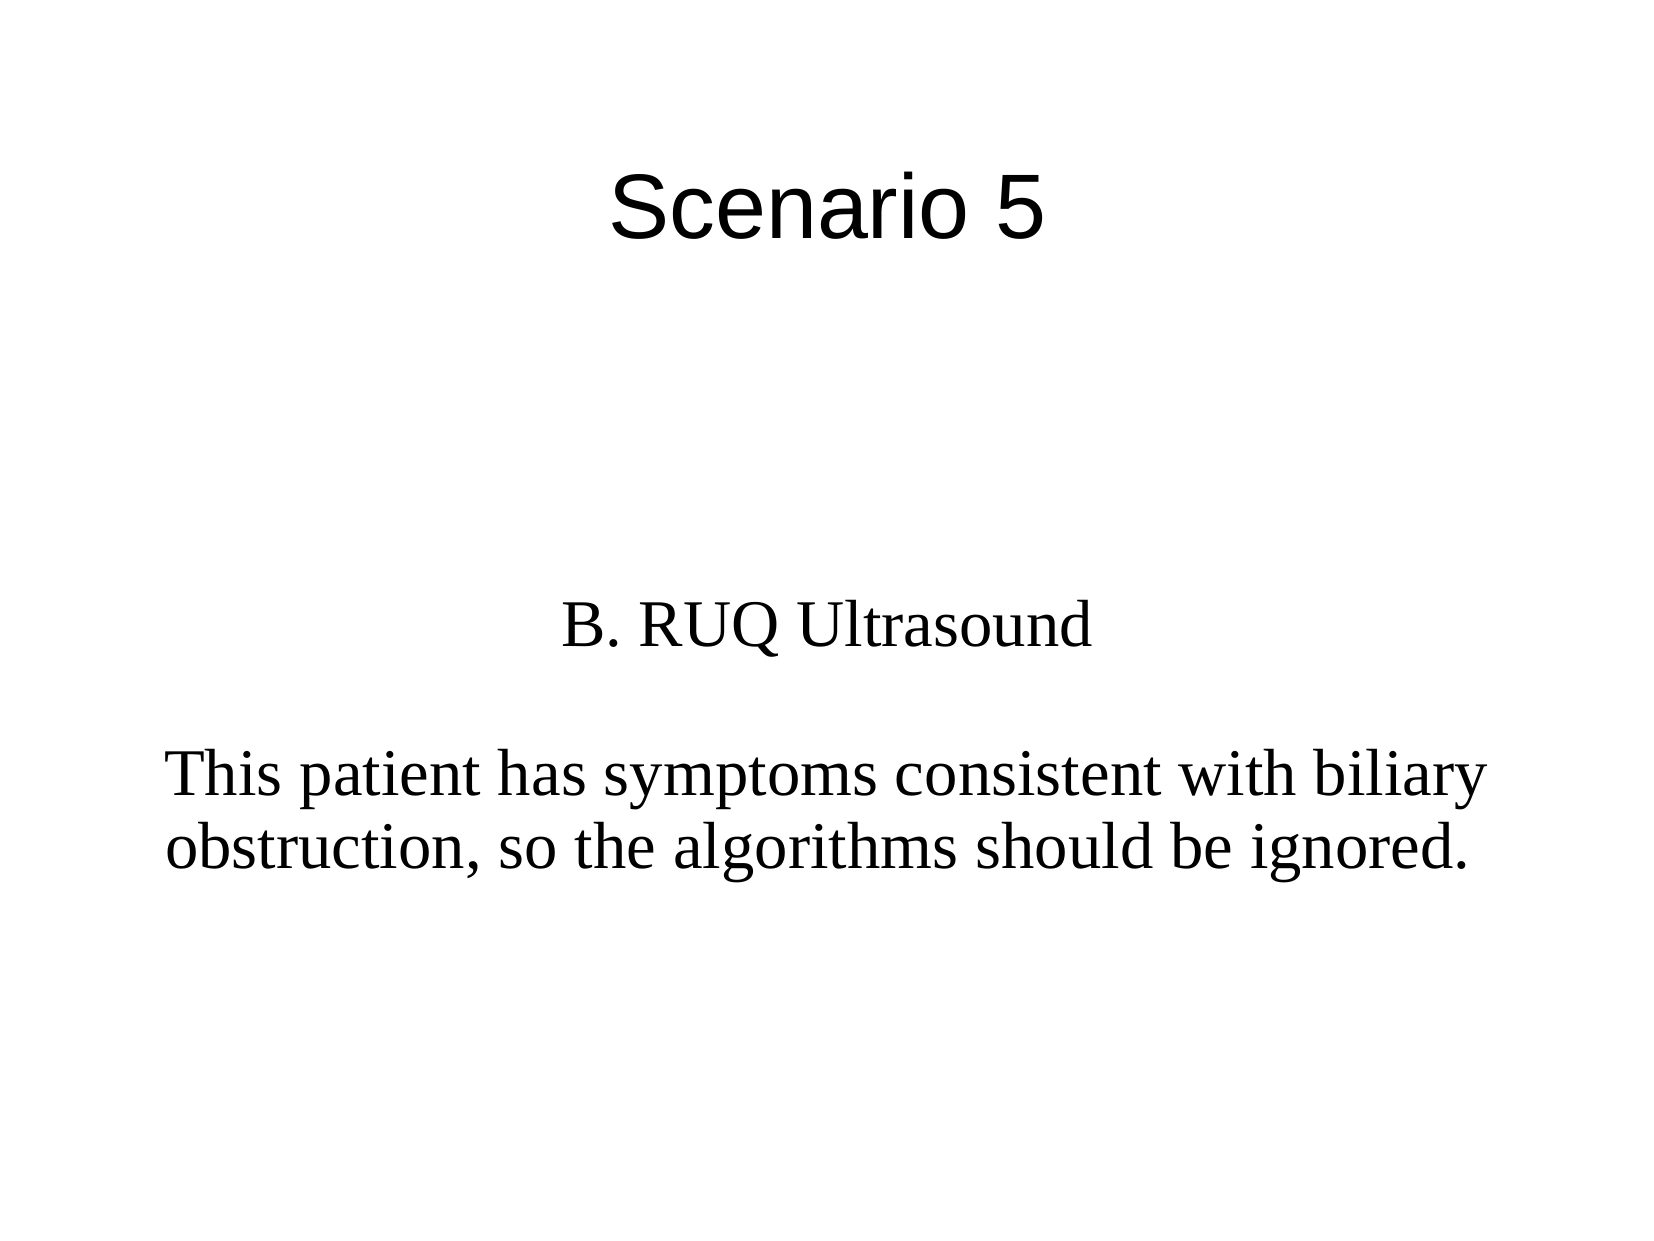

# Scenario 5
B. RUQ Ultrasound
This patient has symptoms consistent with biliary obstruction, so the algorithms should be ignored.